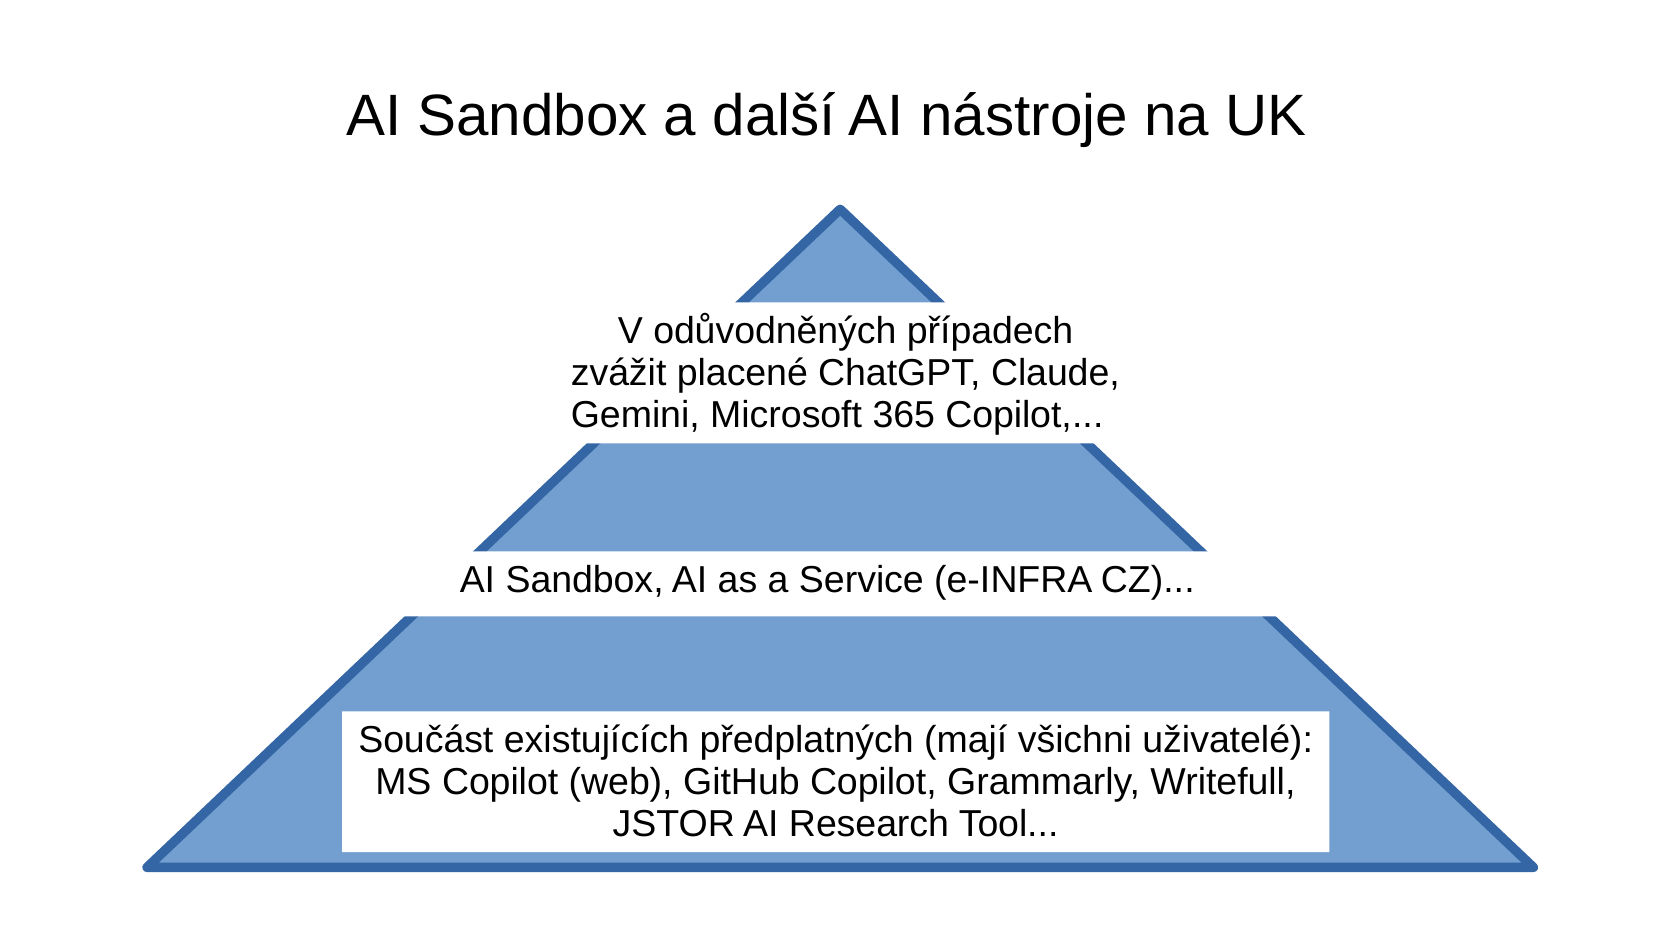

# AI Sandbox a další AI nástroje na UK
V odůvodněných případech
zvážit placené ChatGPT, Claude, Gemini, Microsoft 365 Copilot,...
AI Sandbox, AI as a Service (e-INFRA CZ)...
Součást existujících předplatných (mají všichni uživatelé): MS Copilot (web), GitHub Copilot, Grammarly, Writefull, JSTOR AI Research Tool...